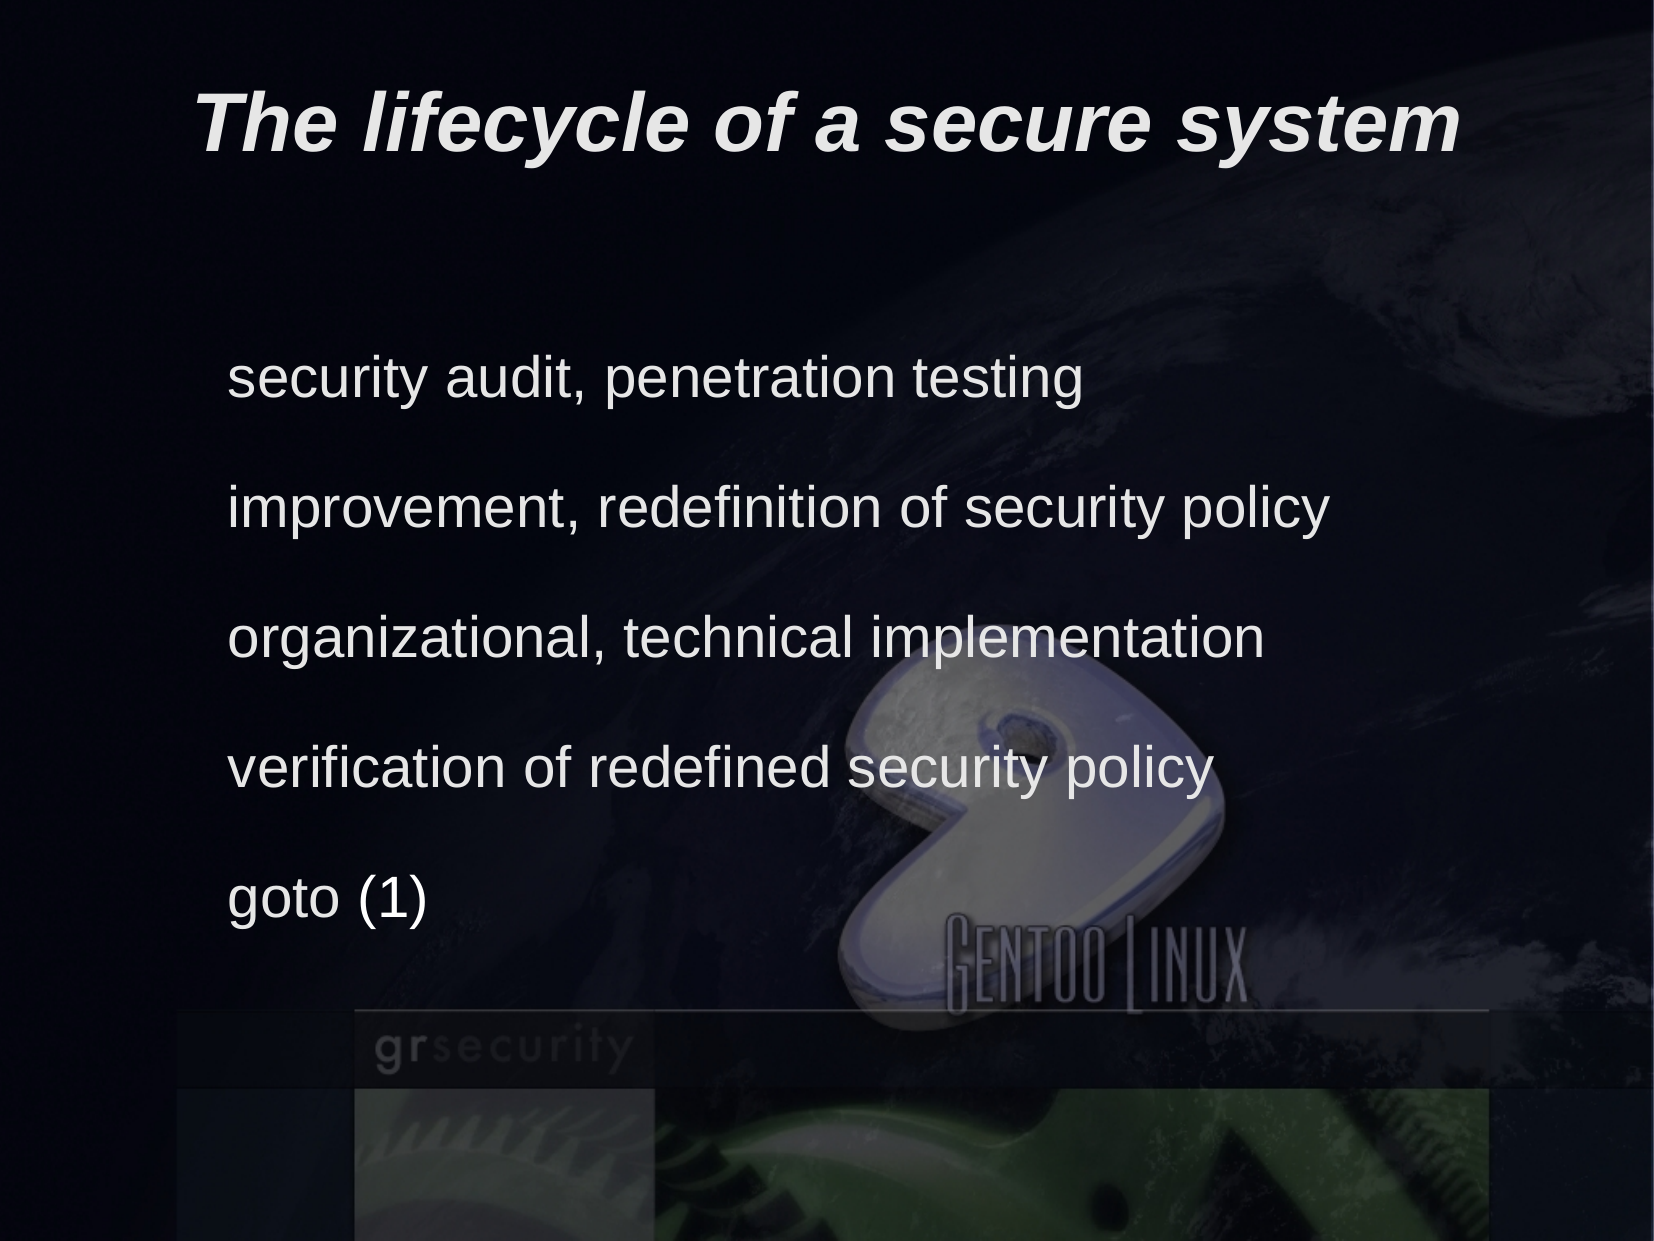

# The lifecycle of a secure system
 security audit, penetration testing
 improvement, redefinition of security policy
 organizational, technical implementation
 verification of redefined security policy
 goto (1)